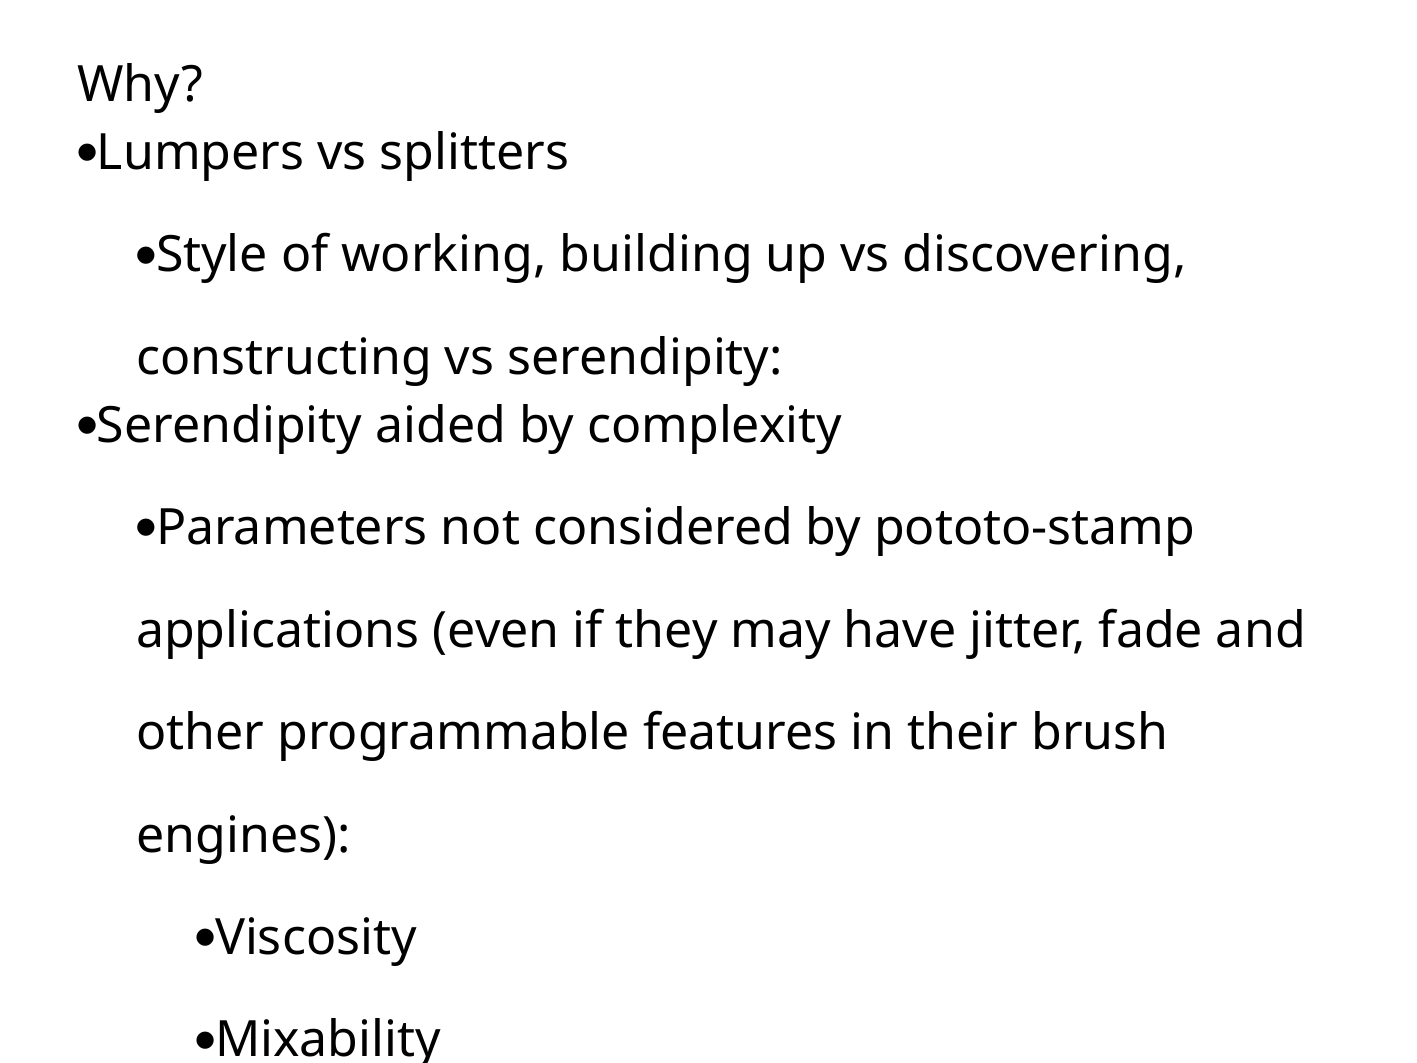

Why?
Lumpers vs splitters
Style of working, building up vs discovering, constructing vs serendipity:
Serendipity aided by complexity
Parameters not considered by pototo-stamp applications (even if they may have jitter, fade and other programmable features in their brush engines):
Viscosity
Mixability
Time-based property modification on canvas
Mixability
Graininess .... and more
Thickness, height
Gravity (direction, strength)